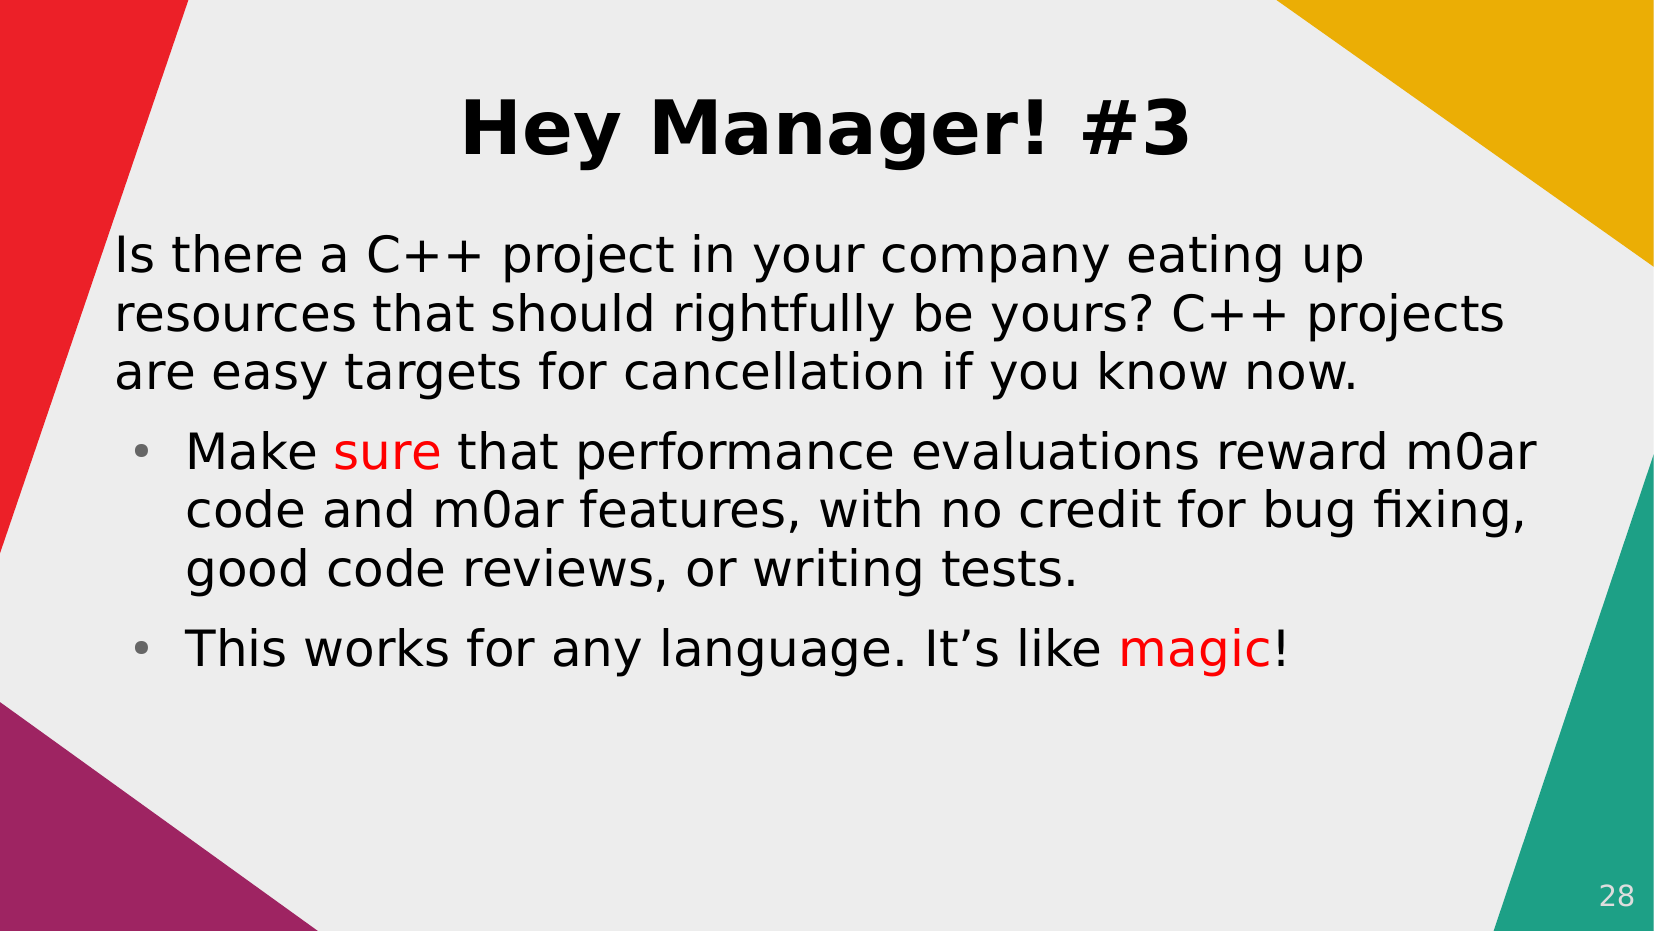

# Hey Manager! #3
Is there a C++ project in your company eating up resources that should rightfully be yours? C++ projects are easy targets for cancellation if you know now.
Make sure that performance evaluations reward m0ar code and m0ar features, with no credit for bug fixing, good code reviews, or writing tests.
This works for any language. It’s like magic!
28